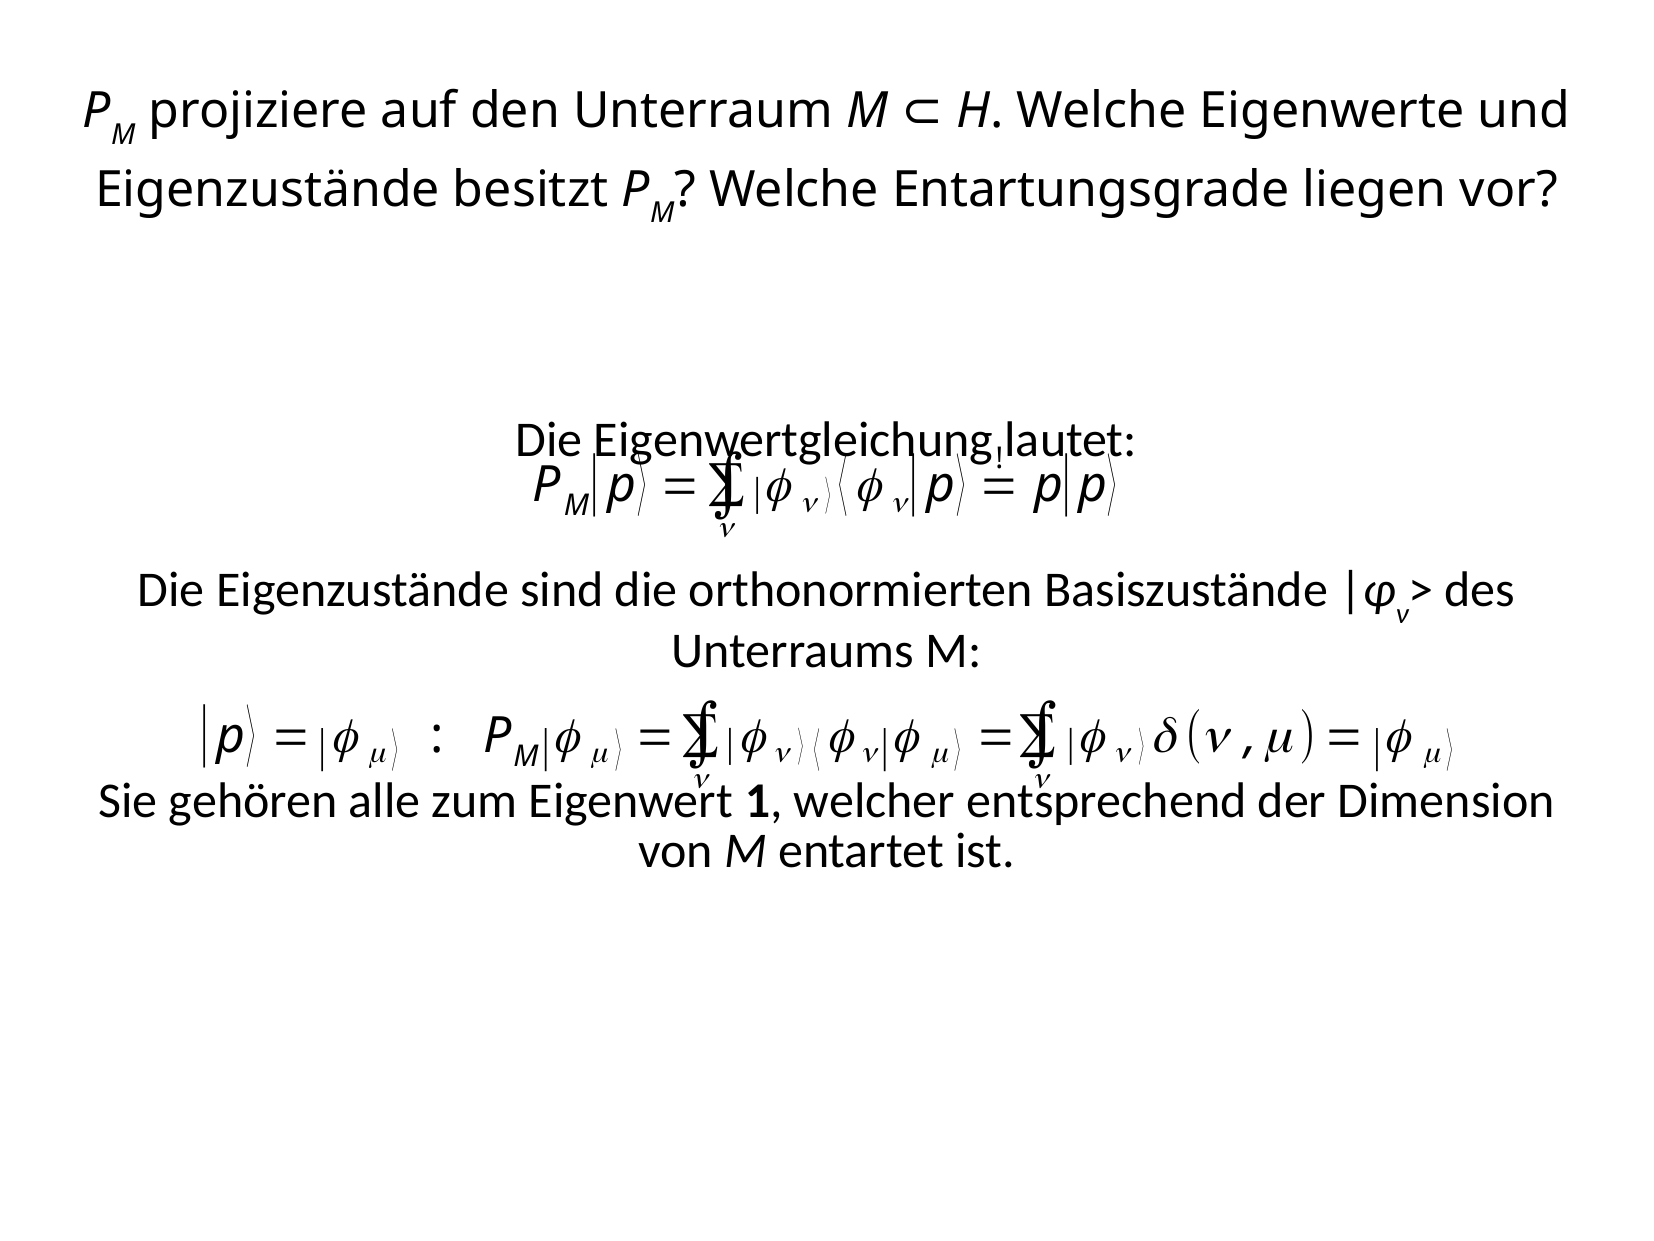

# PM projiziere auf den Unterraum M ⊂ H. Welche Eigenwerte und Eigenzustände besitzt PM? Welche Entartungsgrade liegen vor?
Die Eigenwertgleichung lautet:
Die Eigenzustände sind die orthonormierten Basiszustände |φν> des Unterraums M:
Sie gehören alle zum Eigenwert 1, welcher entsprechend der Dimension von M entartet ist.